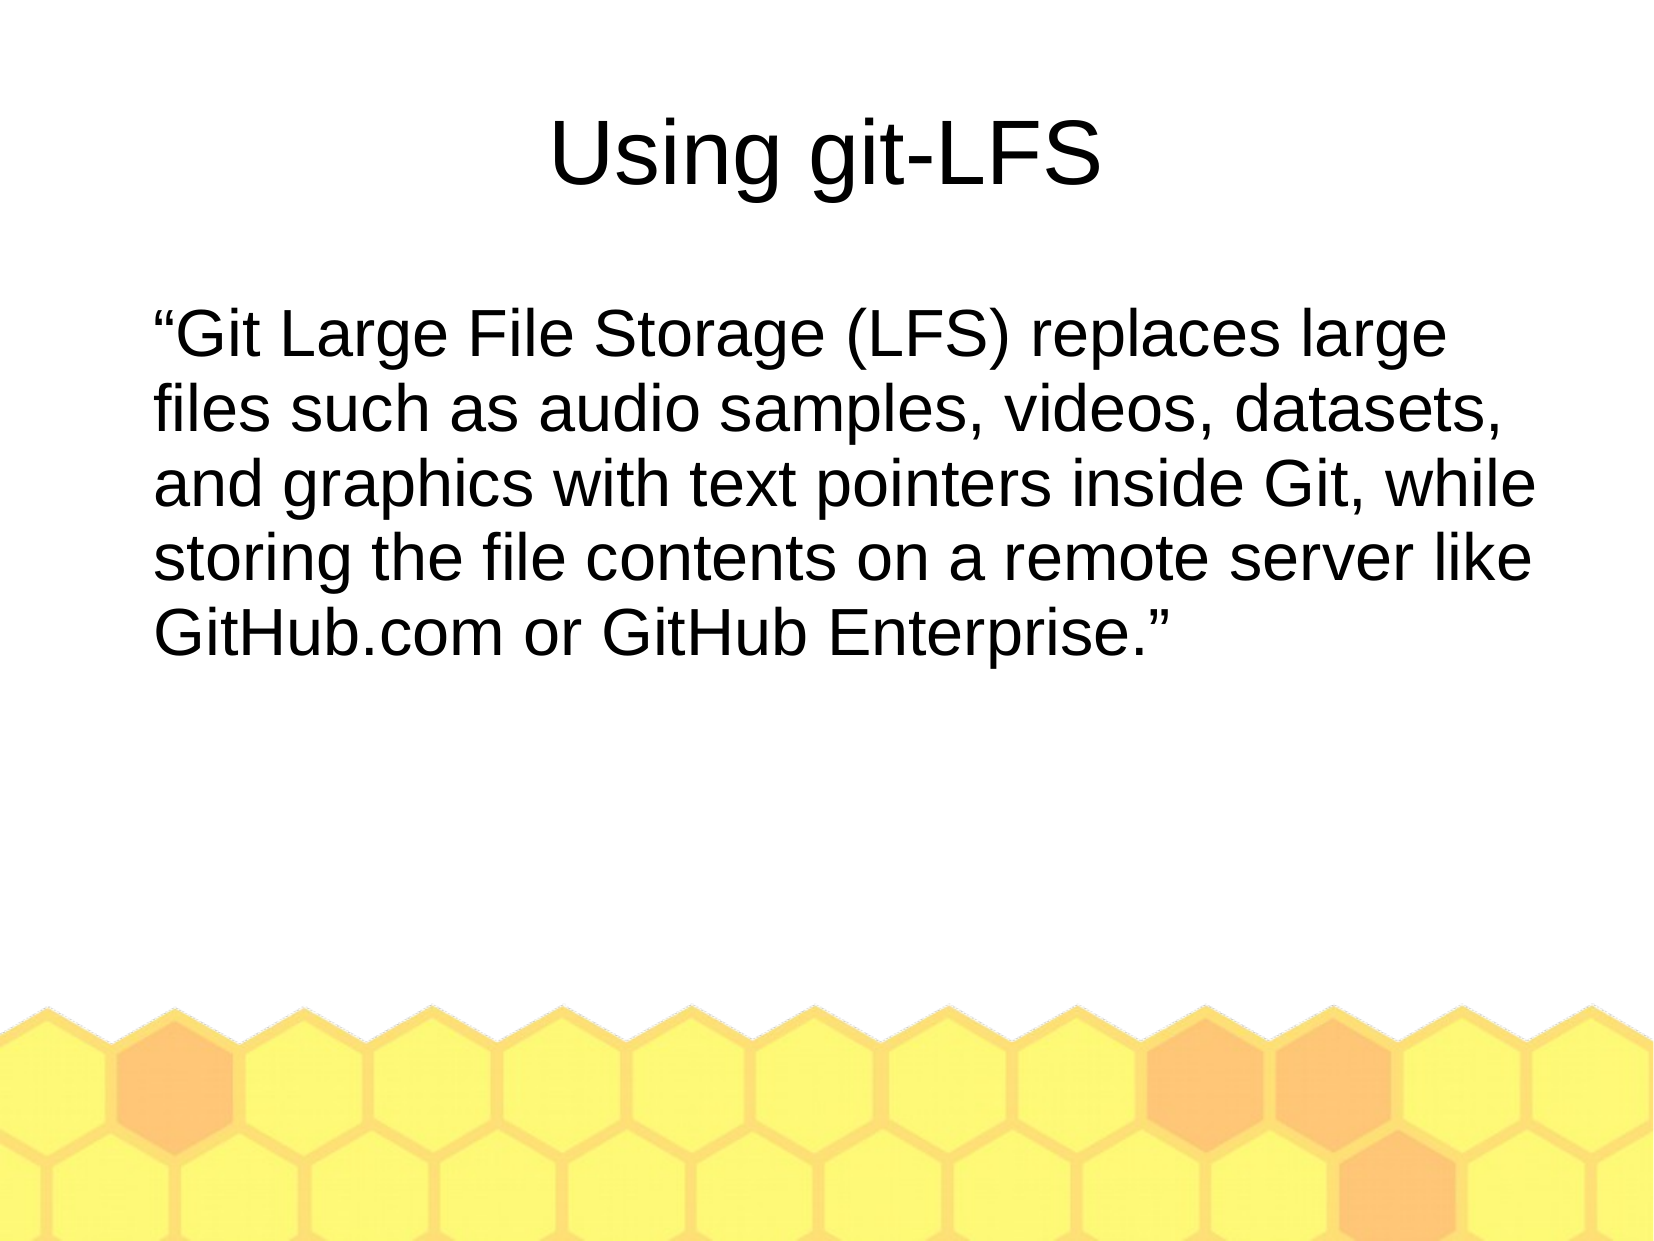

# Using git-LFS
“Git Large File Storage (LFS) replaces large files such as audio samples, videos, datasets, and graphics with text pointers inside Git, while storing the file contents on a remote server like GitHub.com or GitHub Enterprise.”